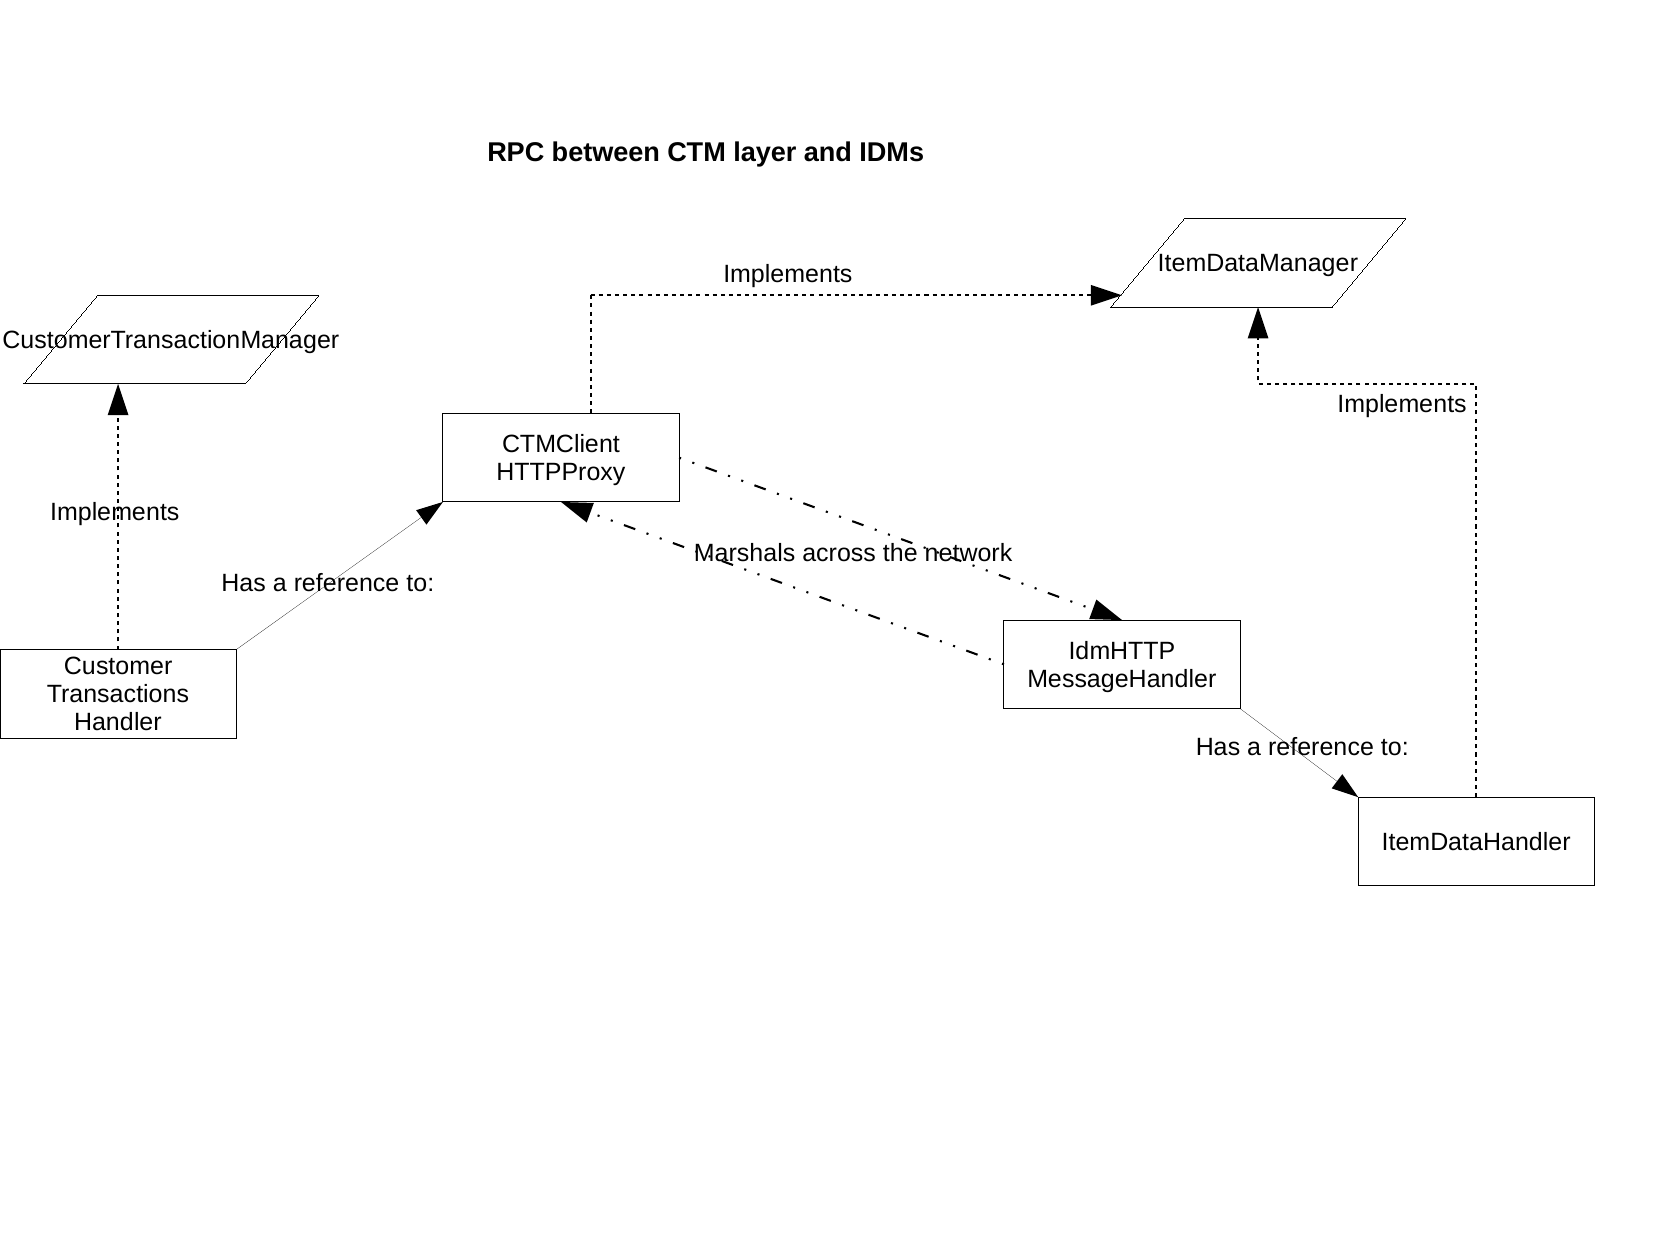

RPC between CTM layer and IDMs
ItemDataManager
Implements
CustomerTransactionManager
Implements
CTMClient
HTTPProxy
Implements
Marshals across the network
Has a reference to:
IdmHTTP
MessageHandler
Customer
Transactions
Handler
Has a reference to:
ItemDataHandler